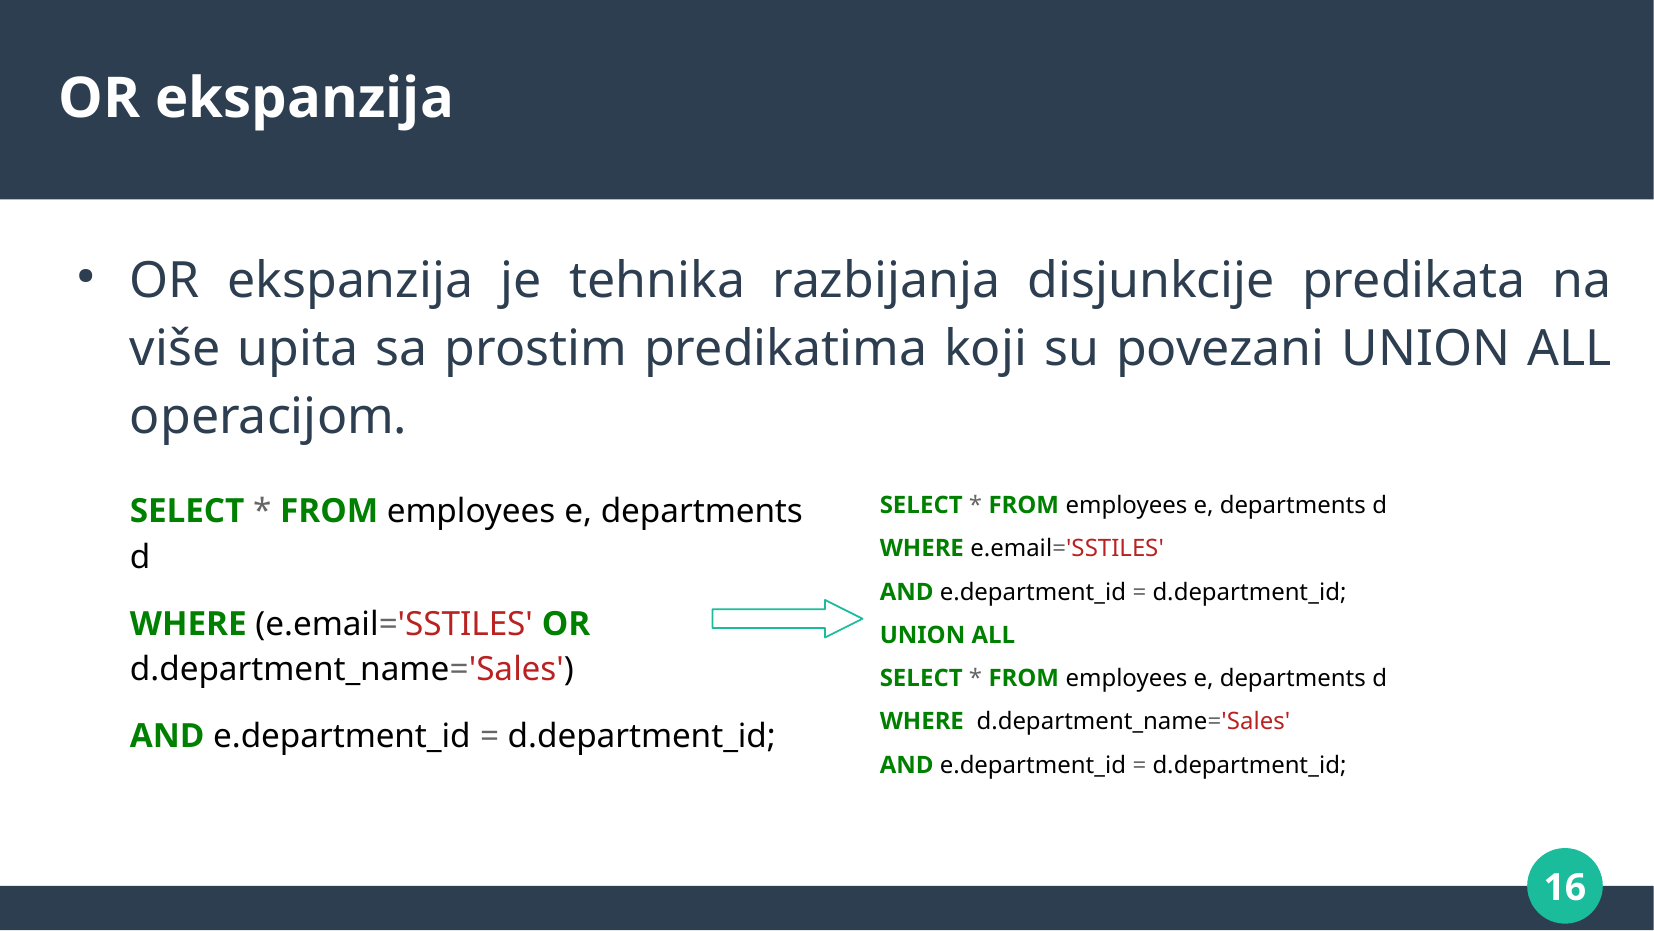

# OR ekspanzija
OR ekspanzija je tehnika razbijanja disjunkcije predikata na više upita sa prostim predikatima koji su povezani UNION ALL operacijom.
SELECT * FROM employees e, departments d
WHERE (e.email='SSTILES' OR d.department_name='Sales')
AND e.department_id = d.department_id;
SELECT * FROM employees e, departments d
WHERE e.email='SSTILES'
AND e.department_id = d.department_id;
UNION ALL
SELECT * FROM employees e, departments d
WHERE d.department_name='Sales'
AND e.department_id = d.department_id;